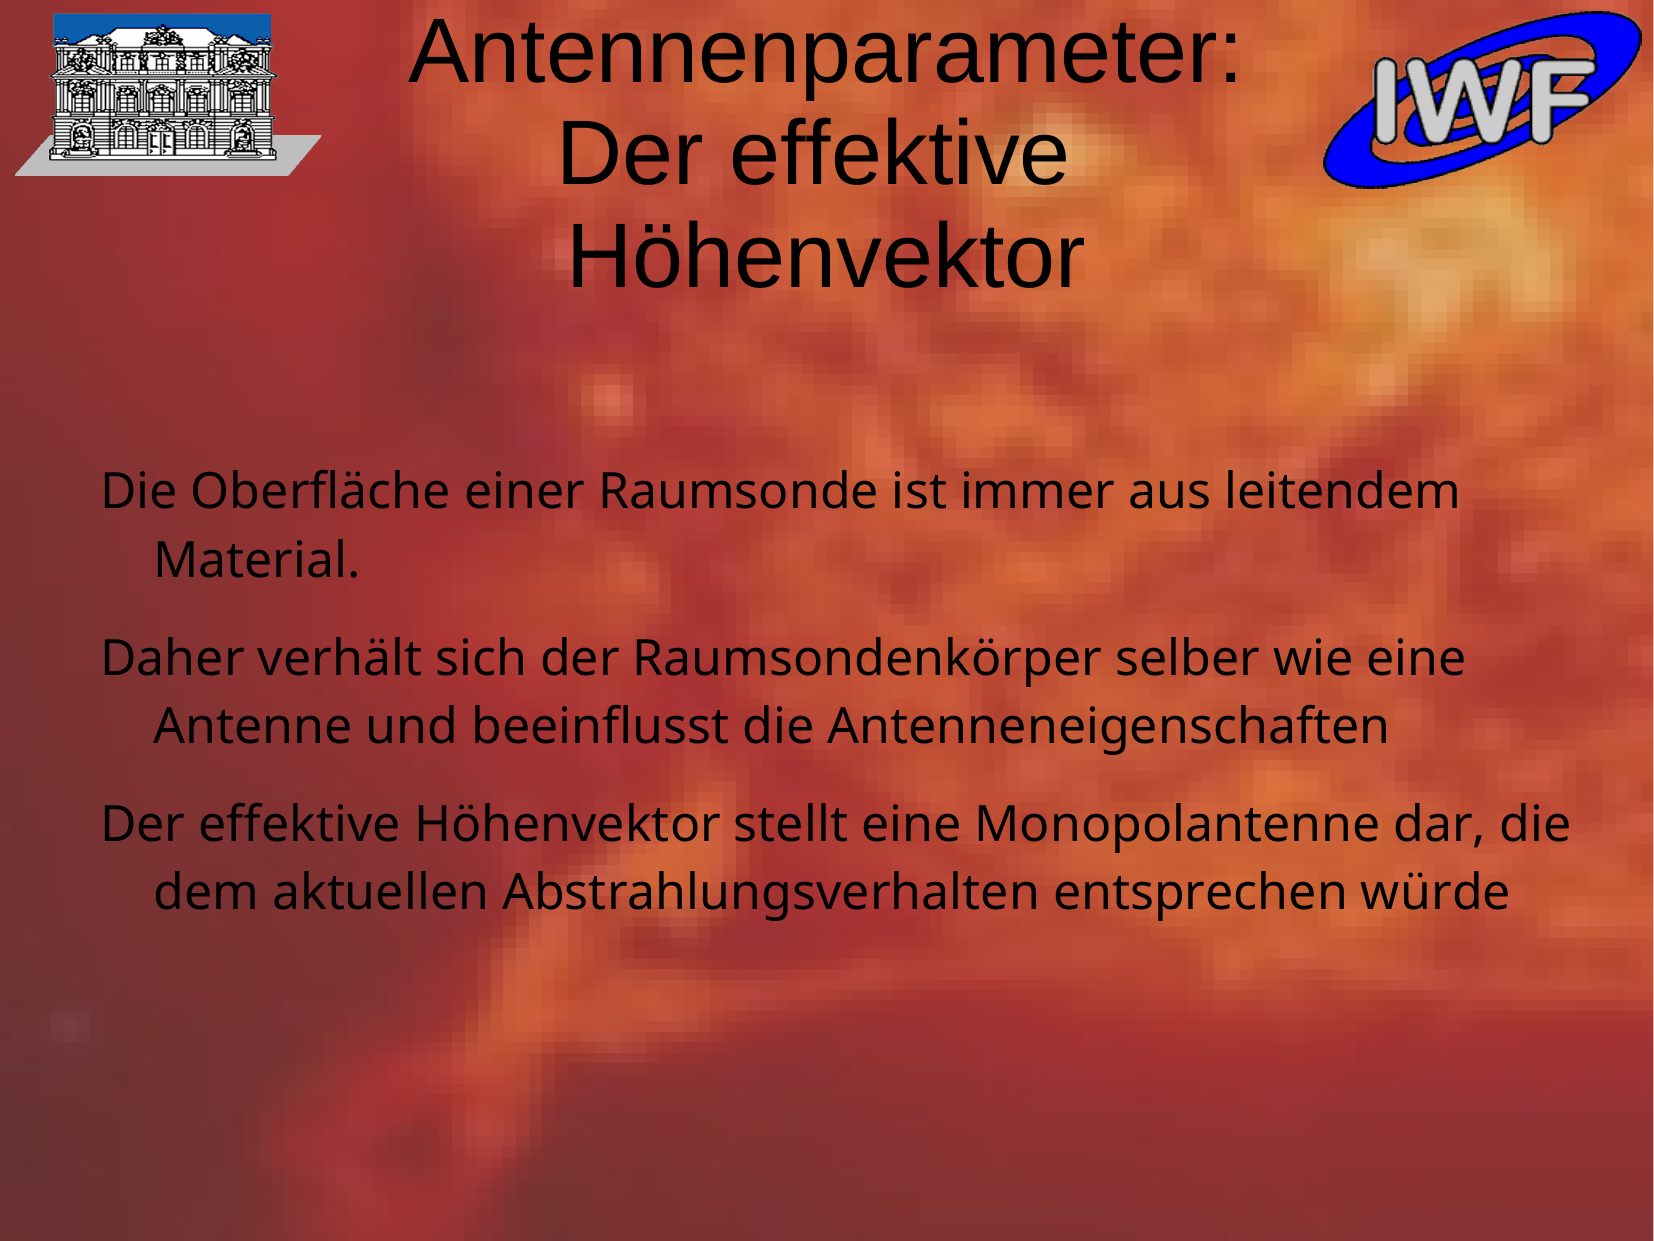

# Antennenparameter: Der effektive Höhenvektor
Die Oberfläche einer Raumsonde ist immer aus leitendem Material.
Daher verhält sich der Raumsondenkörper selber wie eine Antenne und beeinflusst die Antenneneigenschaften
Der effektive Höhenvektor stellt eine Monopolantenne dar, die dem aktuellen Abstrahlungsverhalten entsprechen würde